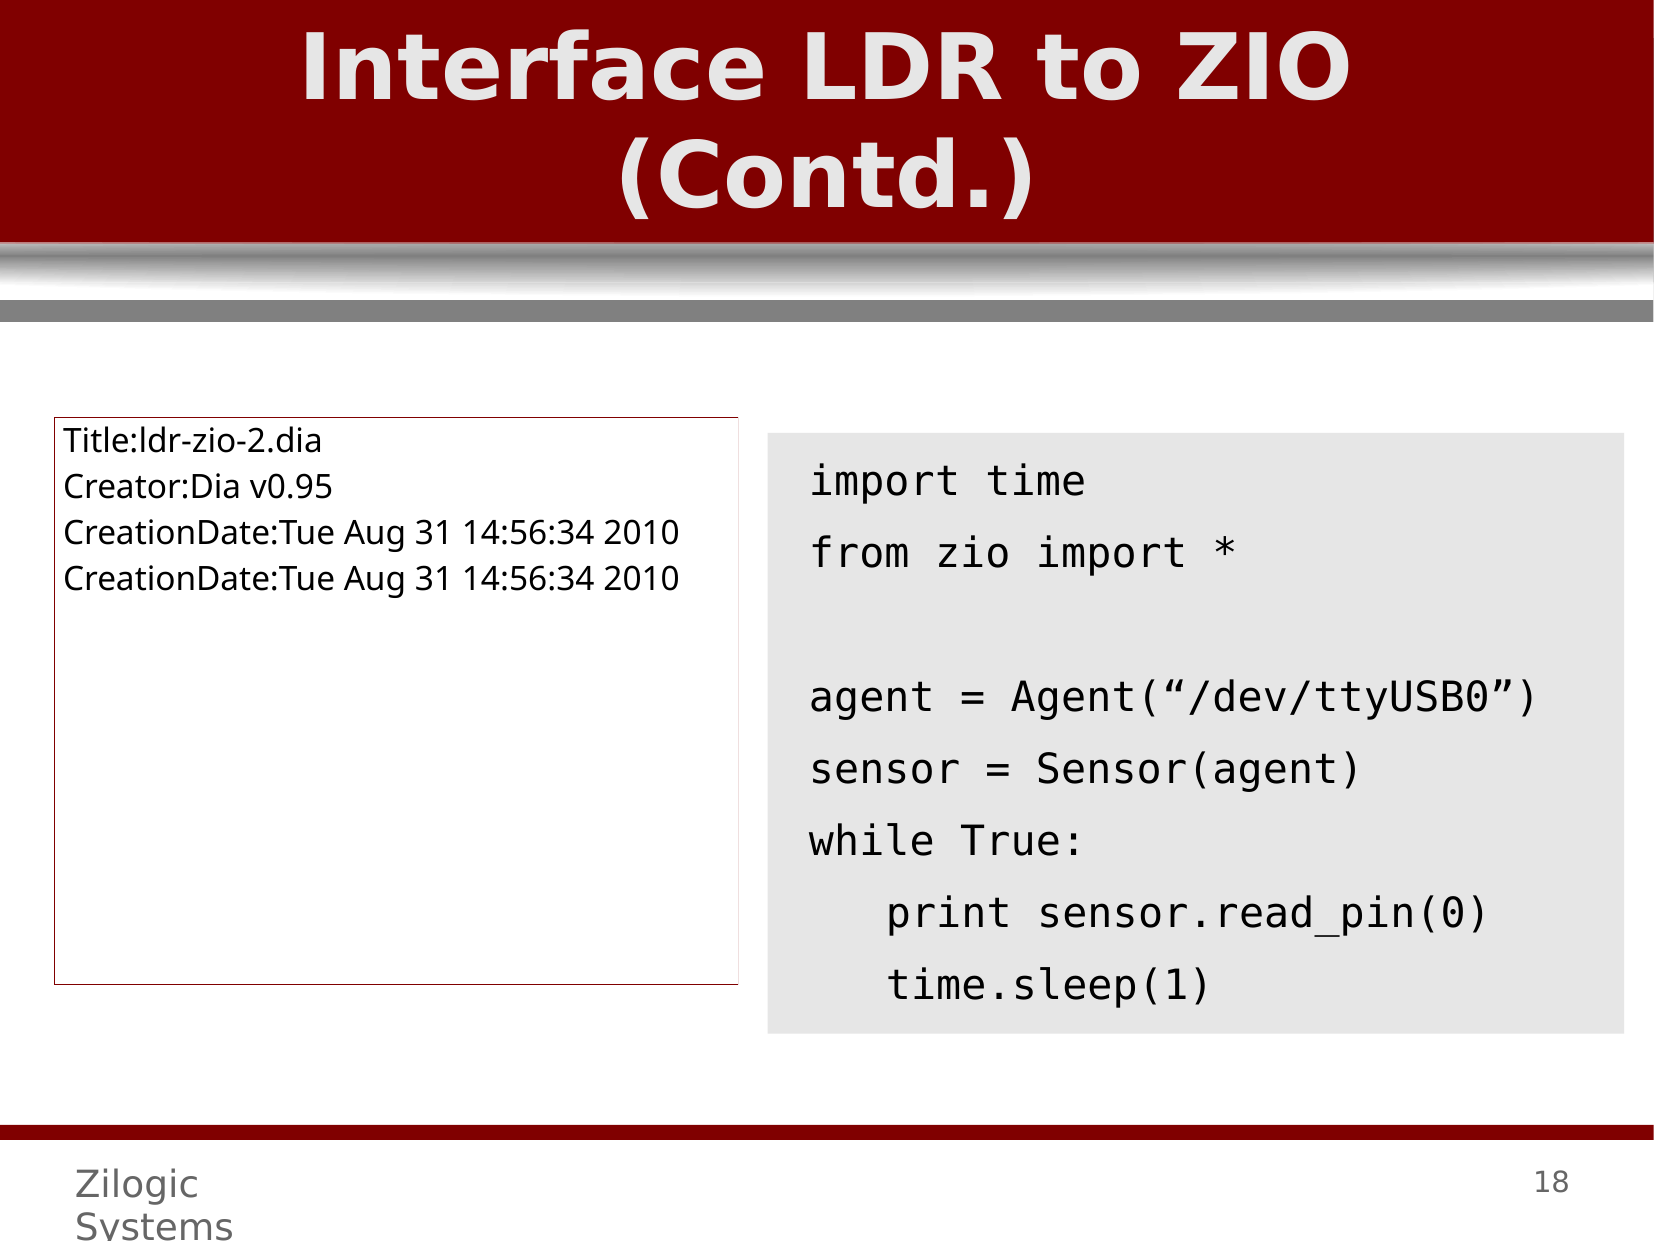

# Interface LDR to ZIO (Contd.)
import time
from zio import *
agent = Agent(“/dev/ttyUSB0”)
sensor = Sensor(agent)
while True:
print sensor.read_pin(0)
time.sleep(1)
18